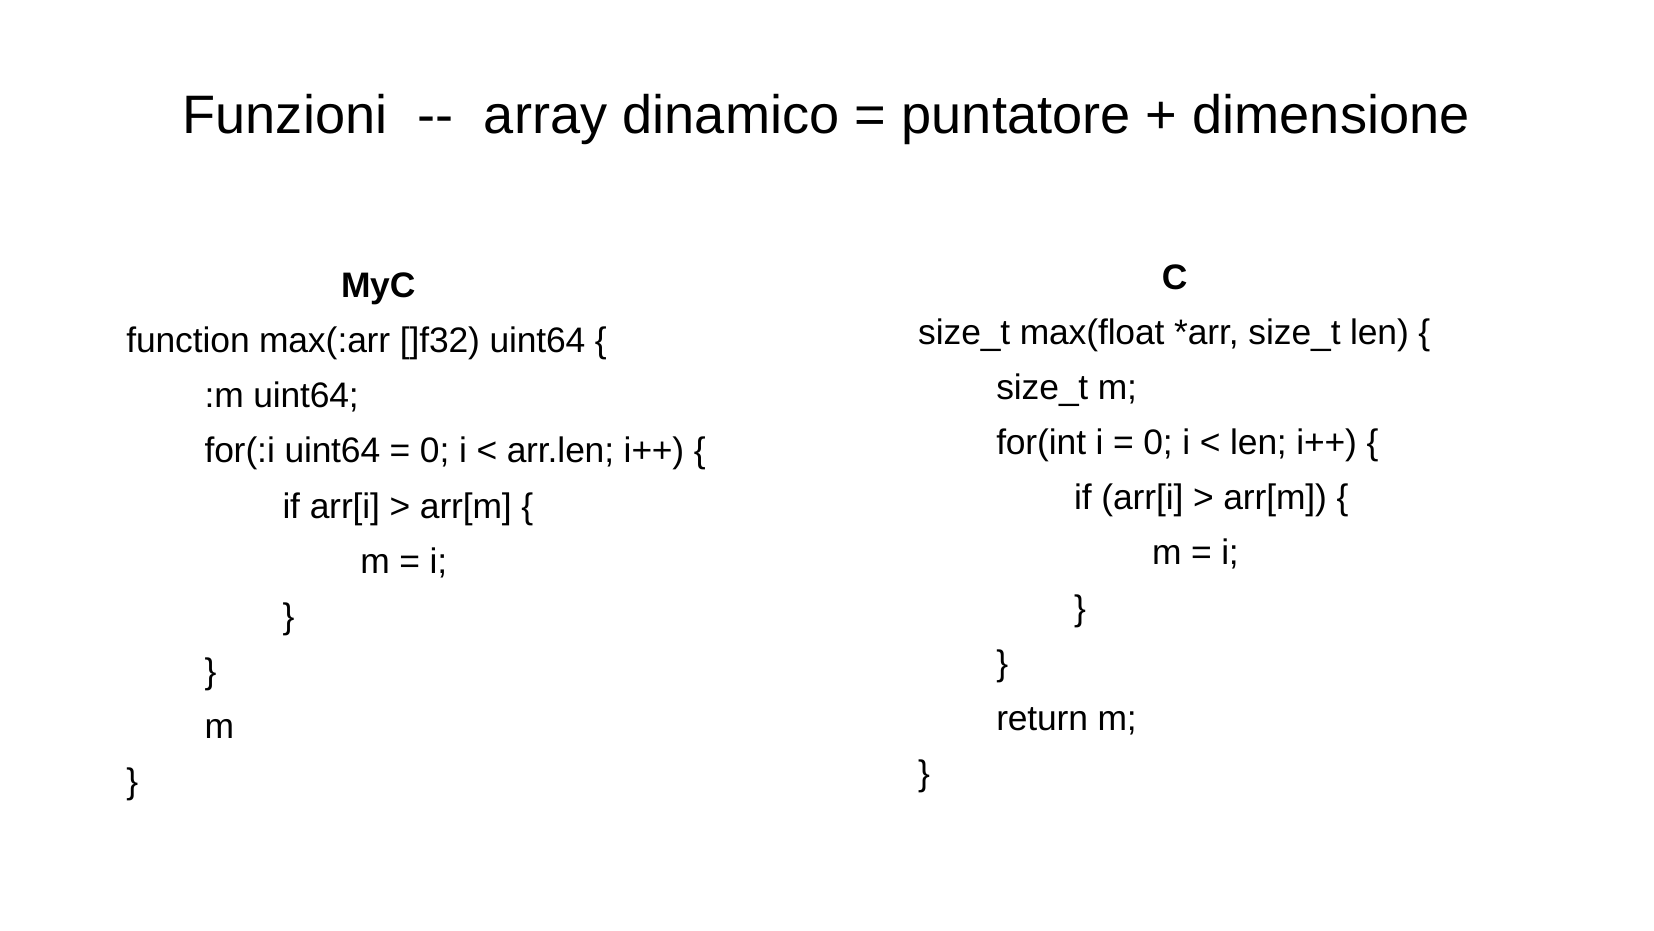

# Funzioni -- array dinamico = puntatore + dimensione
 C
size_t max(float *arr, size_t len) {
 size_t m;
 for(int i = 0; i < len; i++) {
 if (arr[i] > arr[m]) {
 m = i;
 }
 }
 return m;
}
 MyC
function max(:arr []f32) uint64 {
 :m uint64;
 for(:i uint64 = 0; i < arr.len; i++) {
 if arr[i] > arr[m] {
 m = i;
 }
 }
 m
}